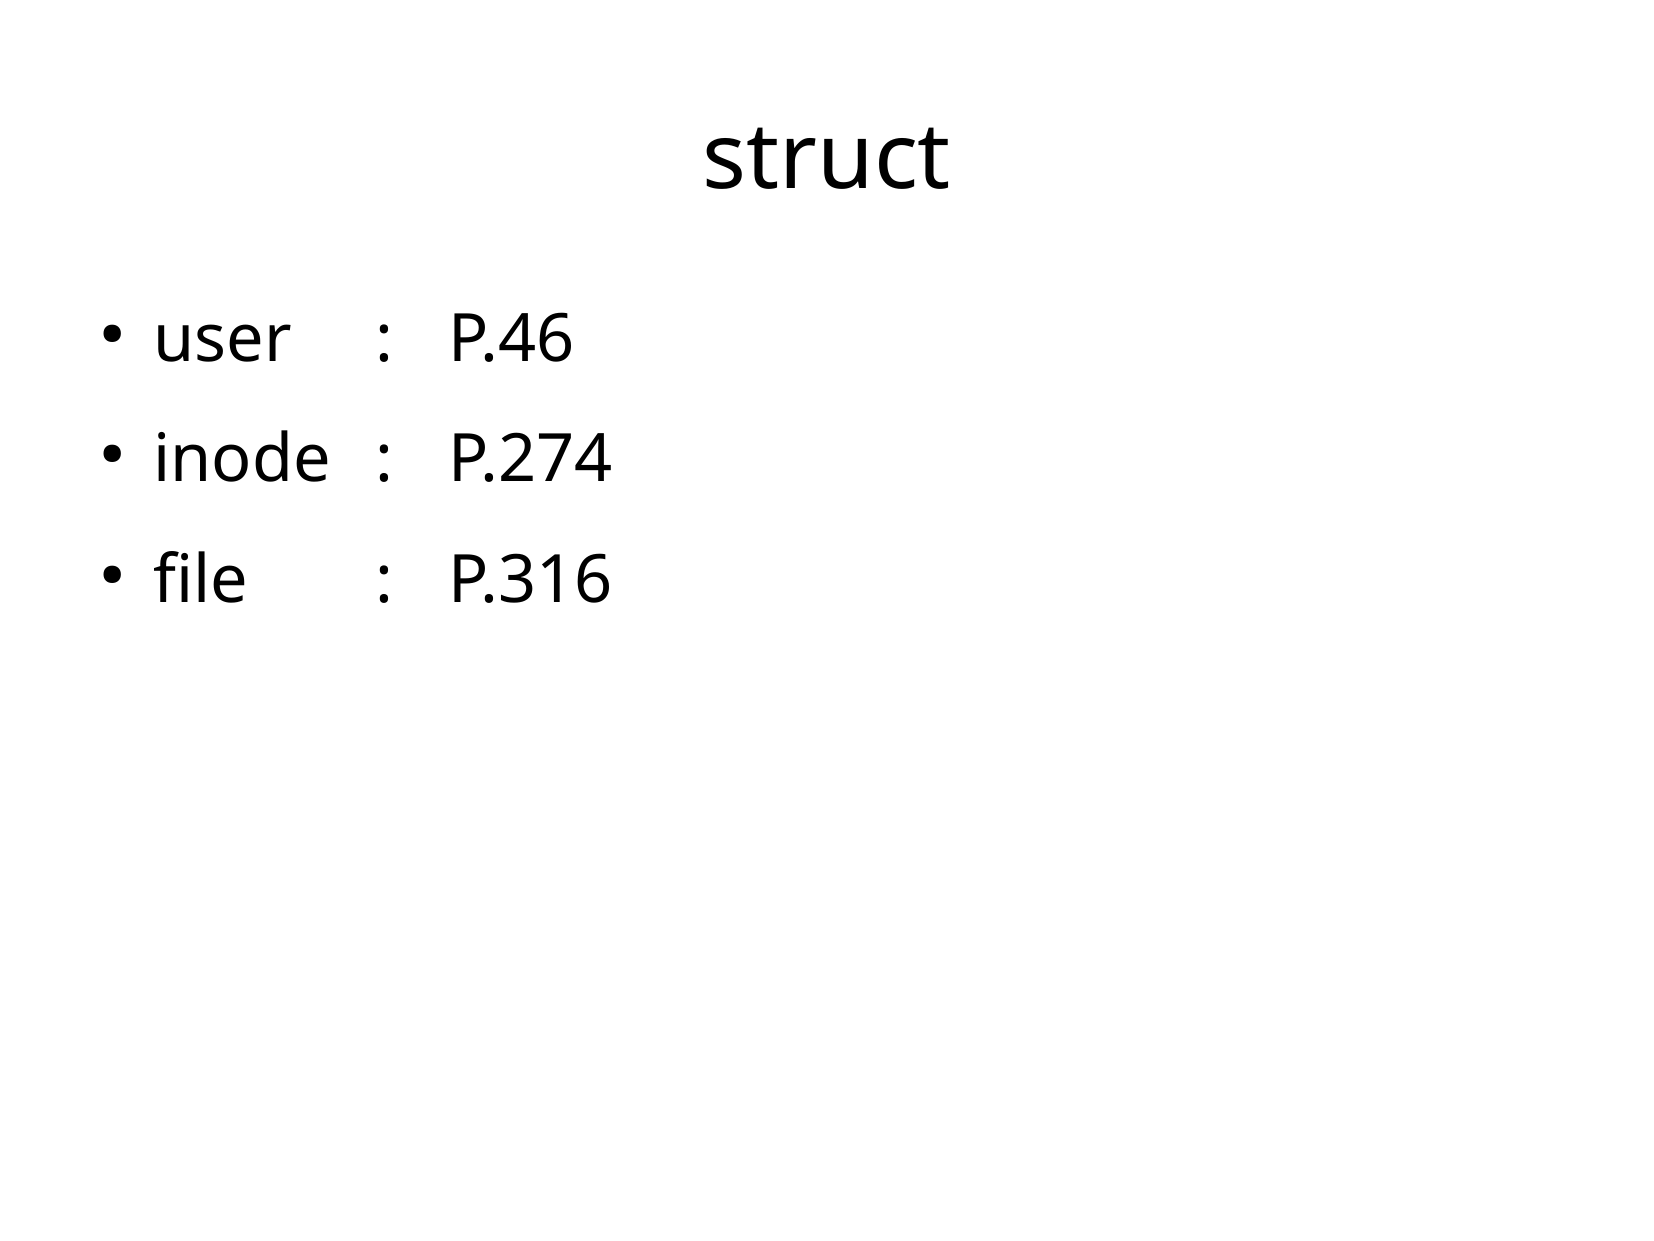

# struct
user		:	P.46
inode	:	P.274
file		:	P.316